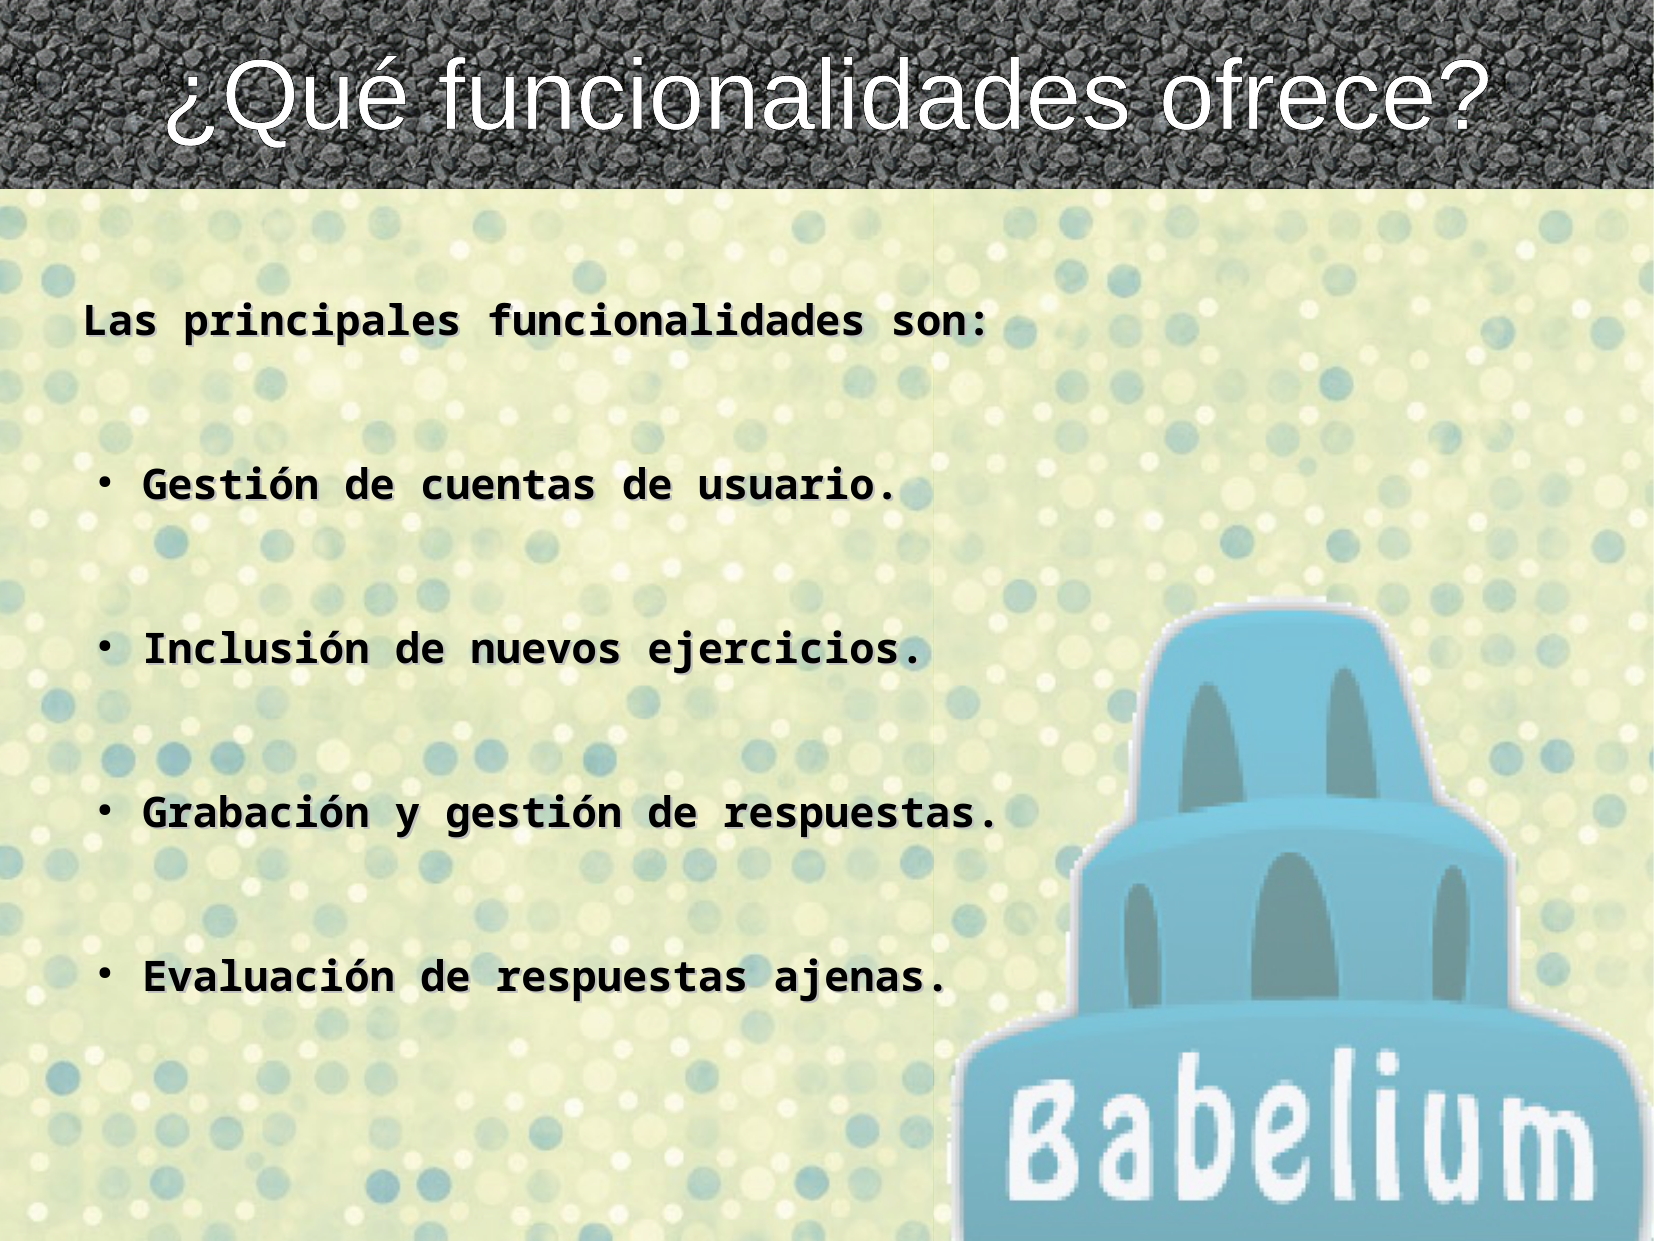

# ¿Qué funcionalidades ofrece?
Las principales funcionalidades son:
Gestión de cuentas de usuario.
Inclusión de nuevos ejercicios.
Grabación y gestión de respuestas.
Evaluación de respuestas ajenas.